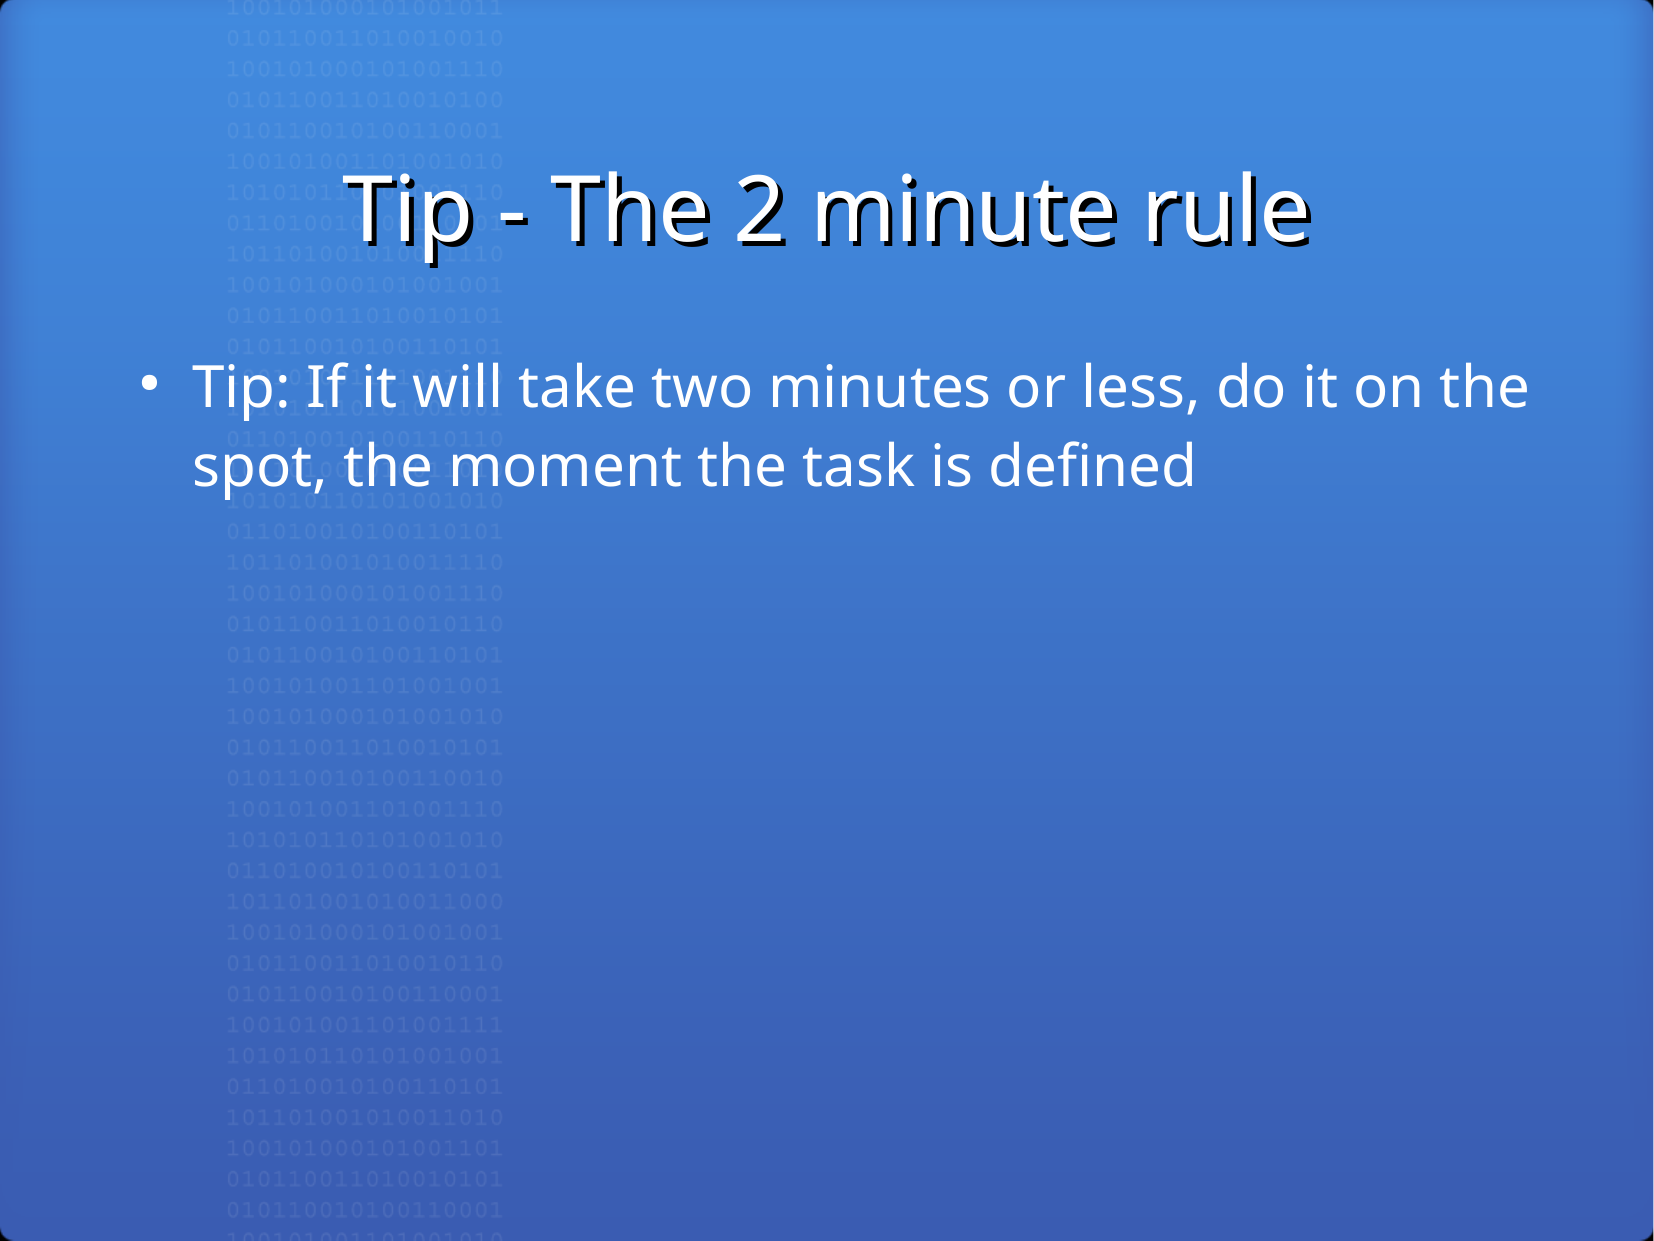

# Tip - The 2 minute rule
Tip: If it will take two minutes or less, do it on the spot, the moment the task is defined